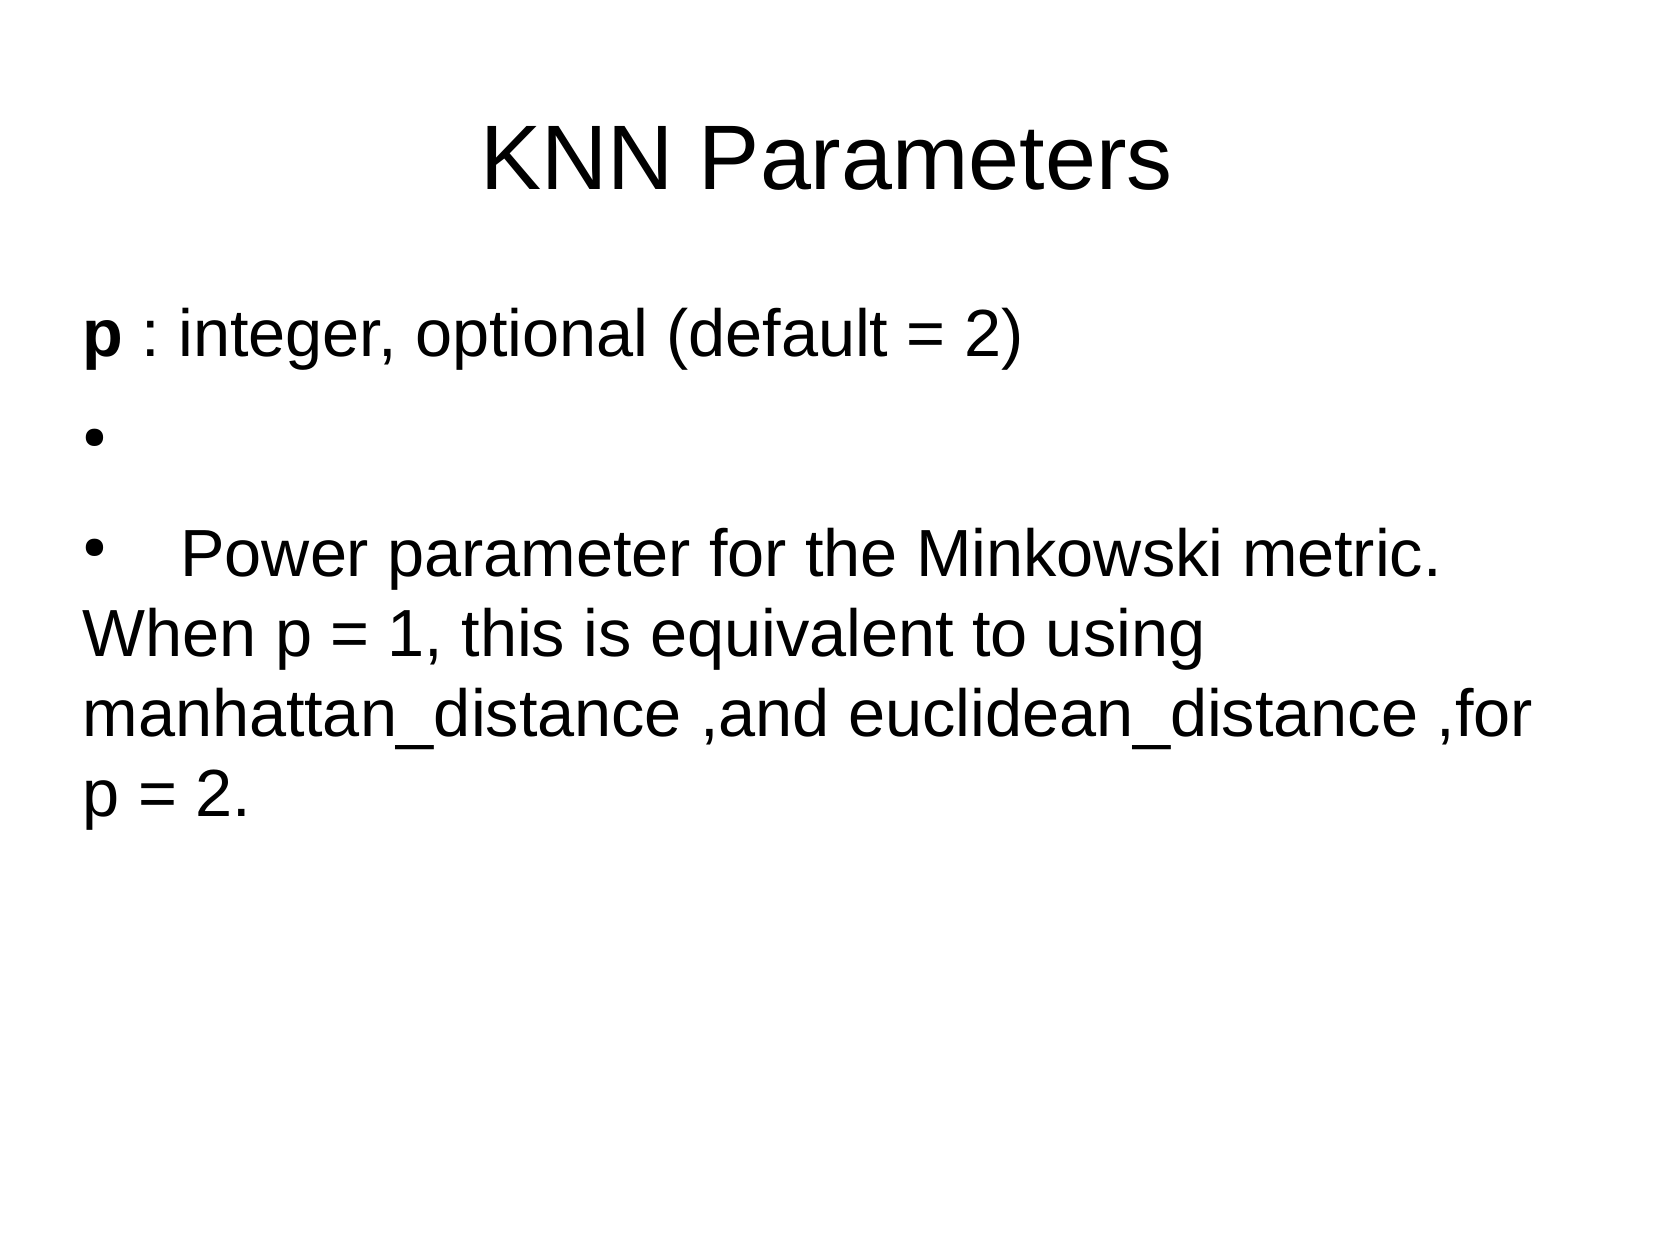

KNN Parameters
# p : integer, optional (default = 2)
 Power parameter for the Minkowski metric. When p = 1, this is equivalent to using manhattan_distance ,and euclidean_distance ,for p = 2.